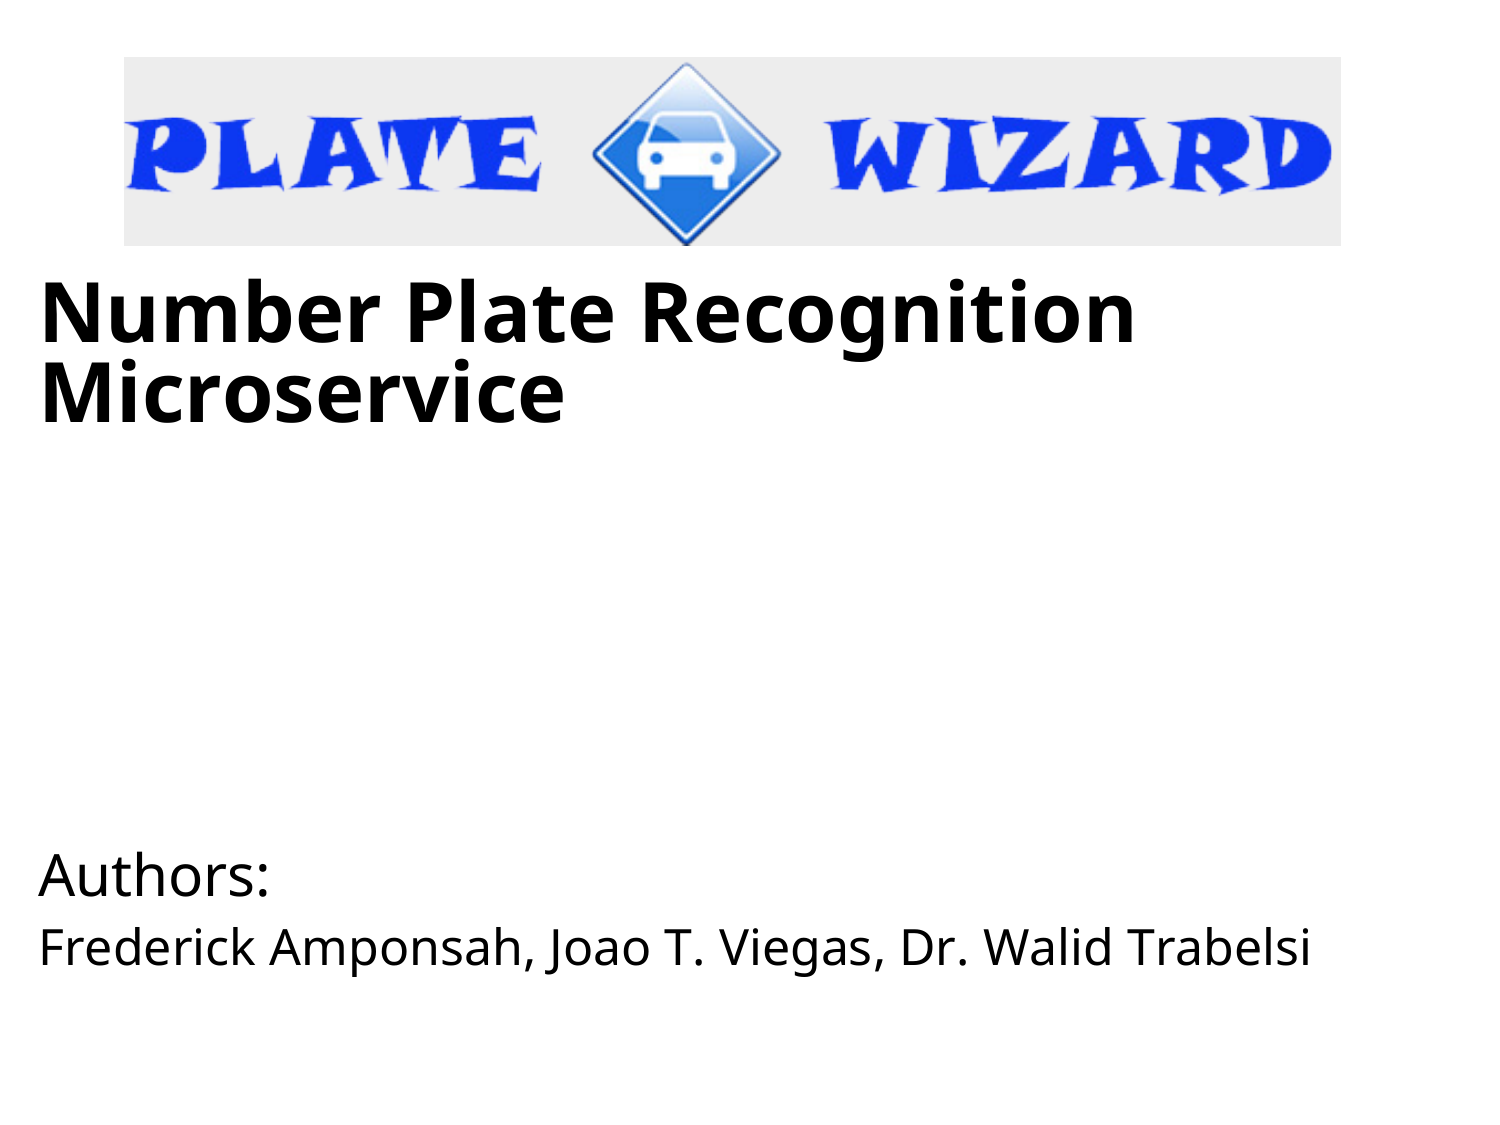

# Number Plate Recognition Microservice
Authors:
Frederick Amponsah, Joao T. Viegas, Dr. Walid Trabelsi